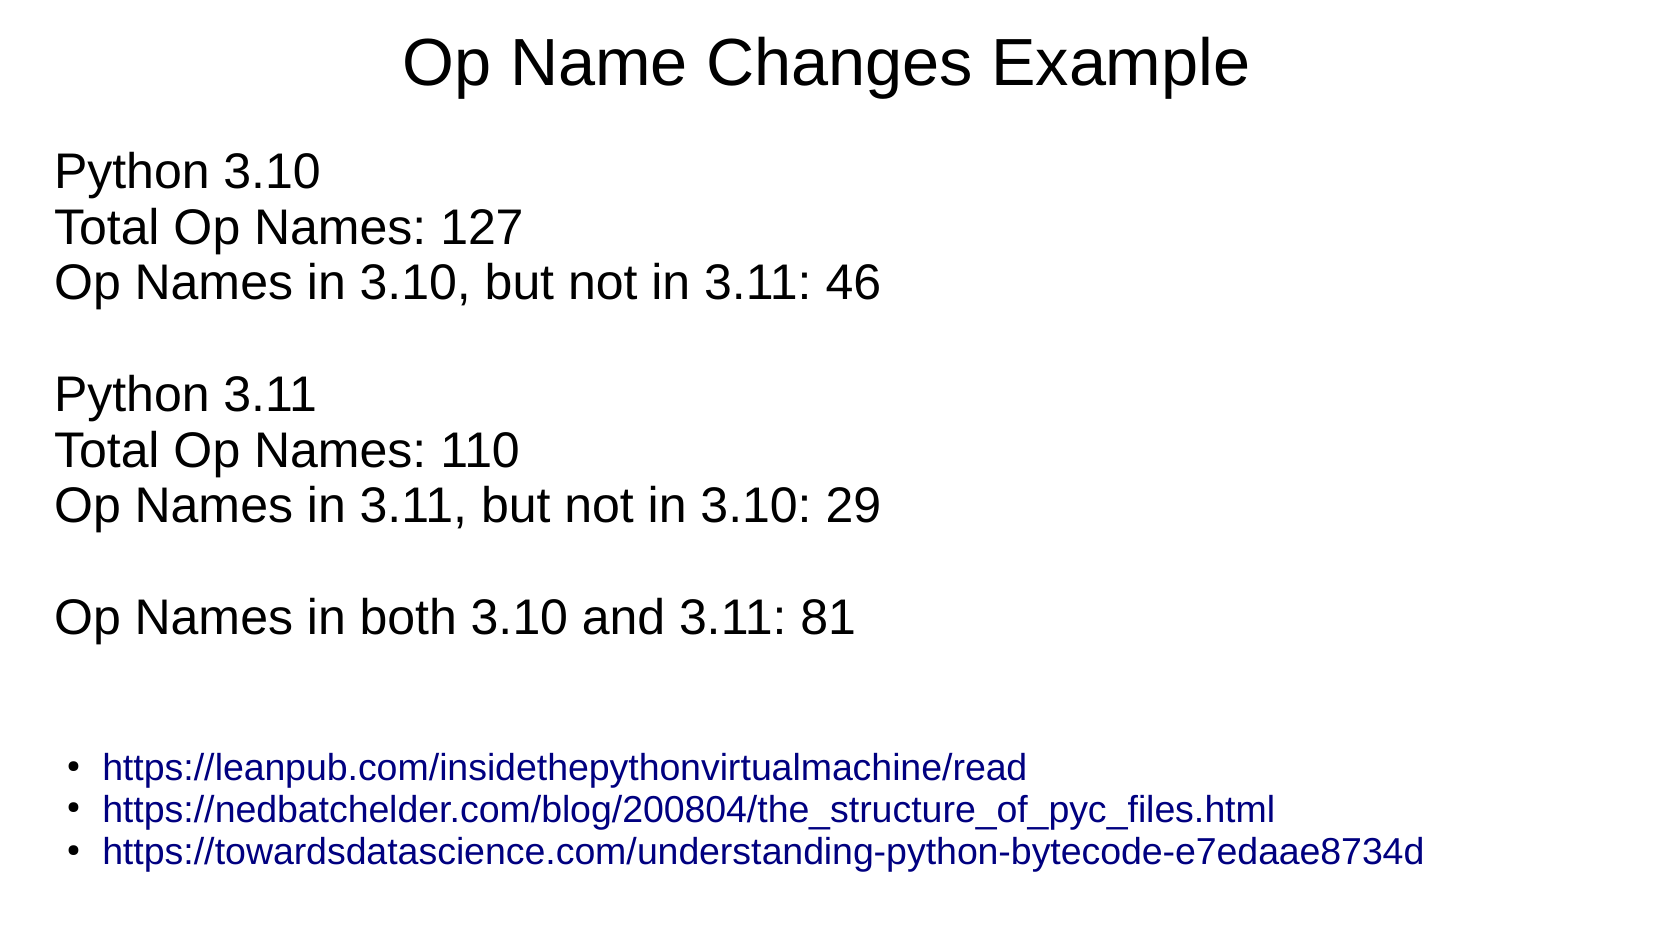

# Op Name Changes Example
Python 3.10
Total Op Names: 127
Op Names in 3.10, but not in 3.11: 46
Python 3.11
Total Op Names: 110
Op Names in 3.11, but not in 3.10: 29
Op Names in both 3.10 and 3.11: 81
https://leanpub.com/insidethepythonvirtualmachine/read
https://nedbatchelder.com/blog/200804/the_structure_of_pyc_files.html
https://towardsdatascience.com/understanding-python-bytecode-e7edaae8734d